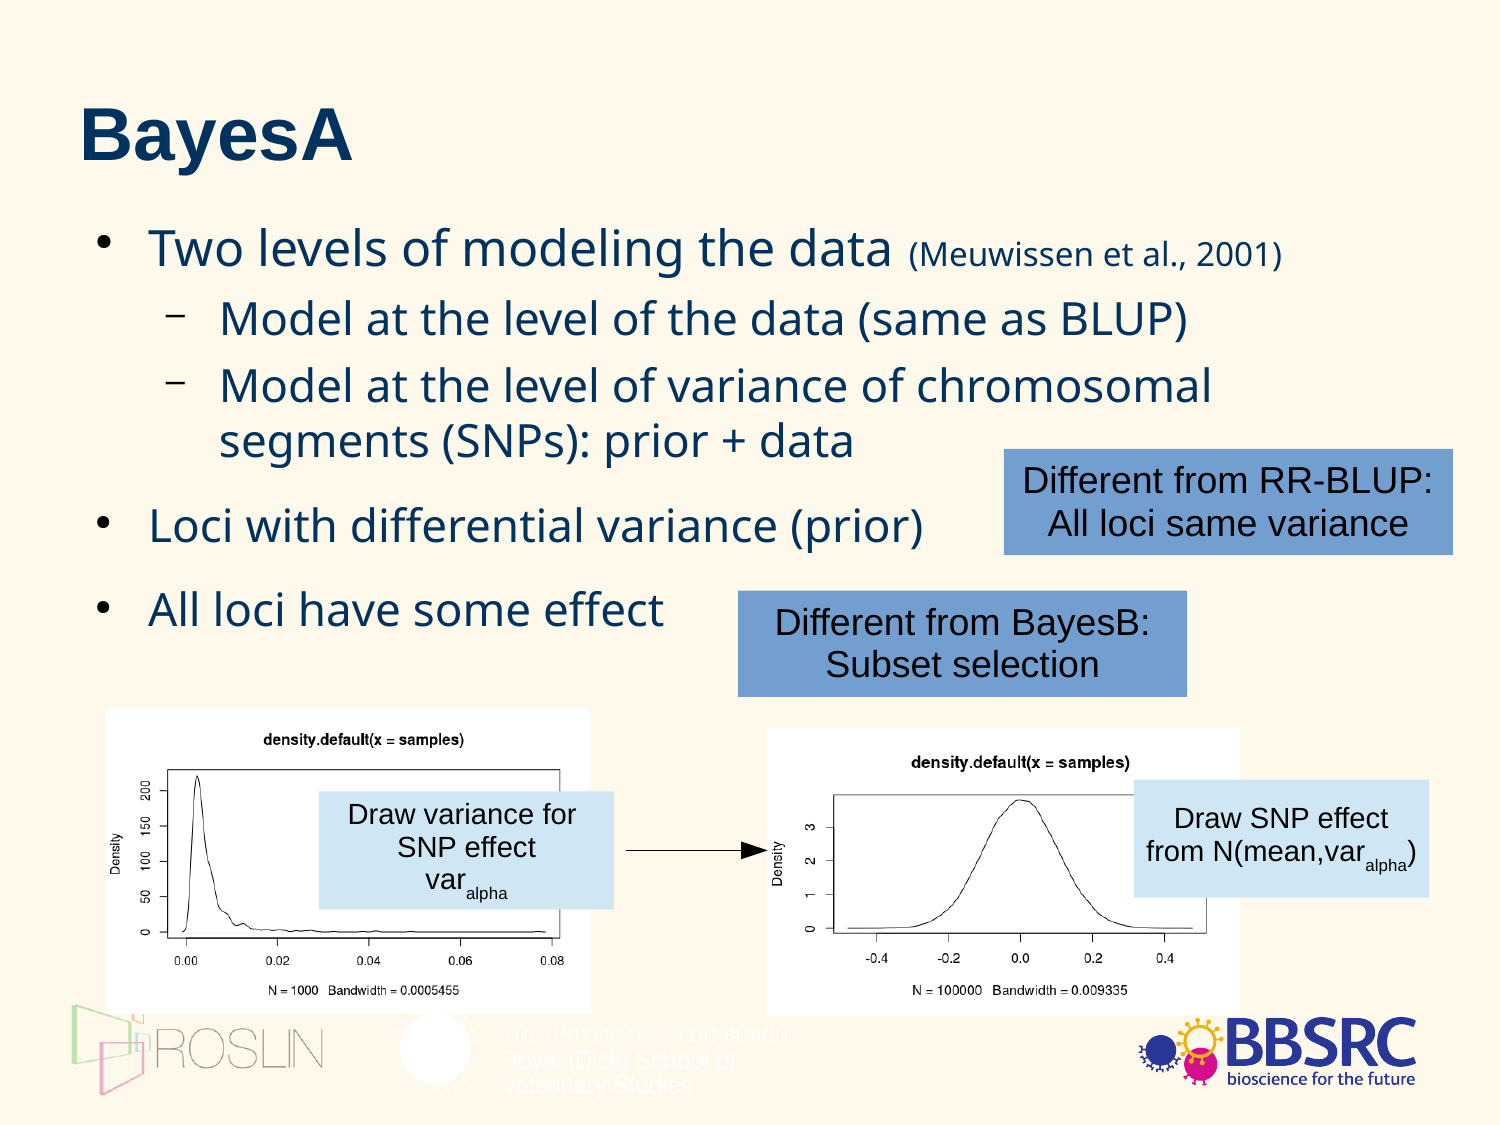

# BayesA
Two levels of modeling the data (Meuwissen et al., 2001)
Model at the level of the data (same as BLUP)
Model at the level of variance of chromosomal segments (SNPs): prior + data
Loci with differential variance (prior)
All loci have some effect
Different from RR-BLUP:
All loci same variance
Different from BayesB:
Subset selection
Draw SNP effect
from N(mean,varalpha)
Draw variance for
SNP effect
varalpha